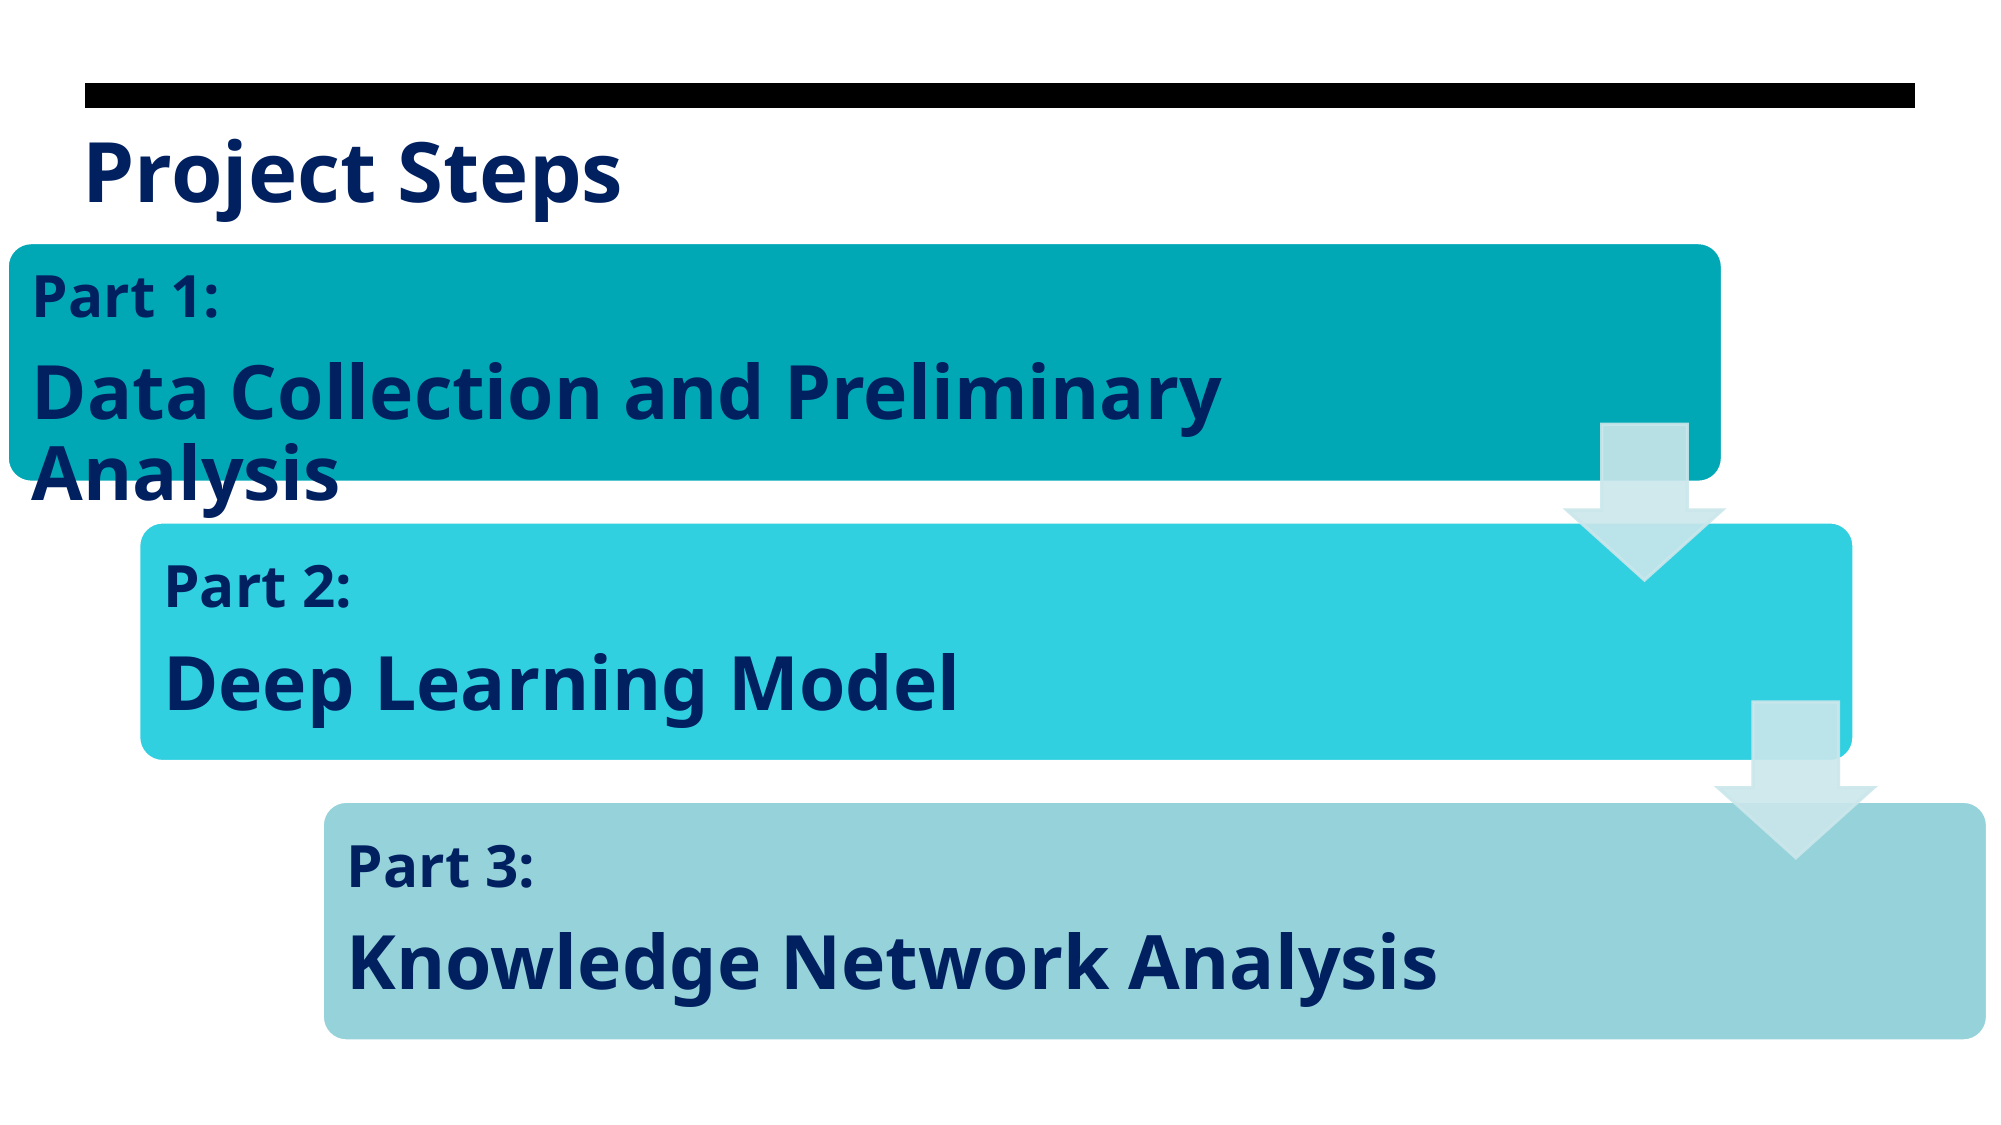

# Project Steps
Part 1:
Data Collection and Preliminary Analysis
Part 2:
Deep Learning Model
Part 3:
Knowledge Network Analysis